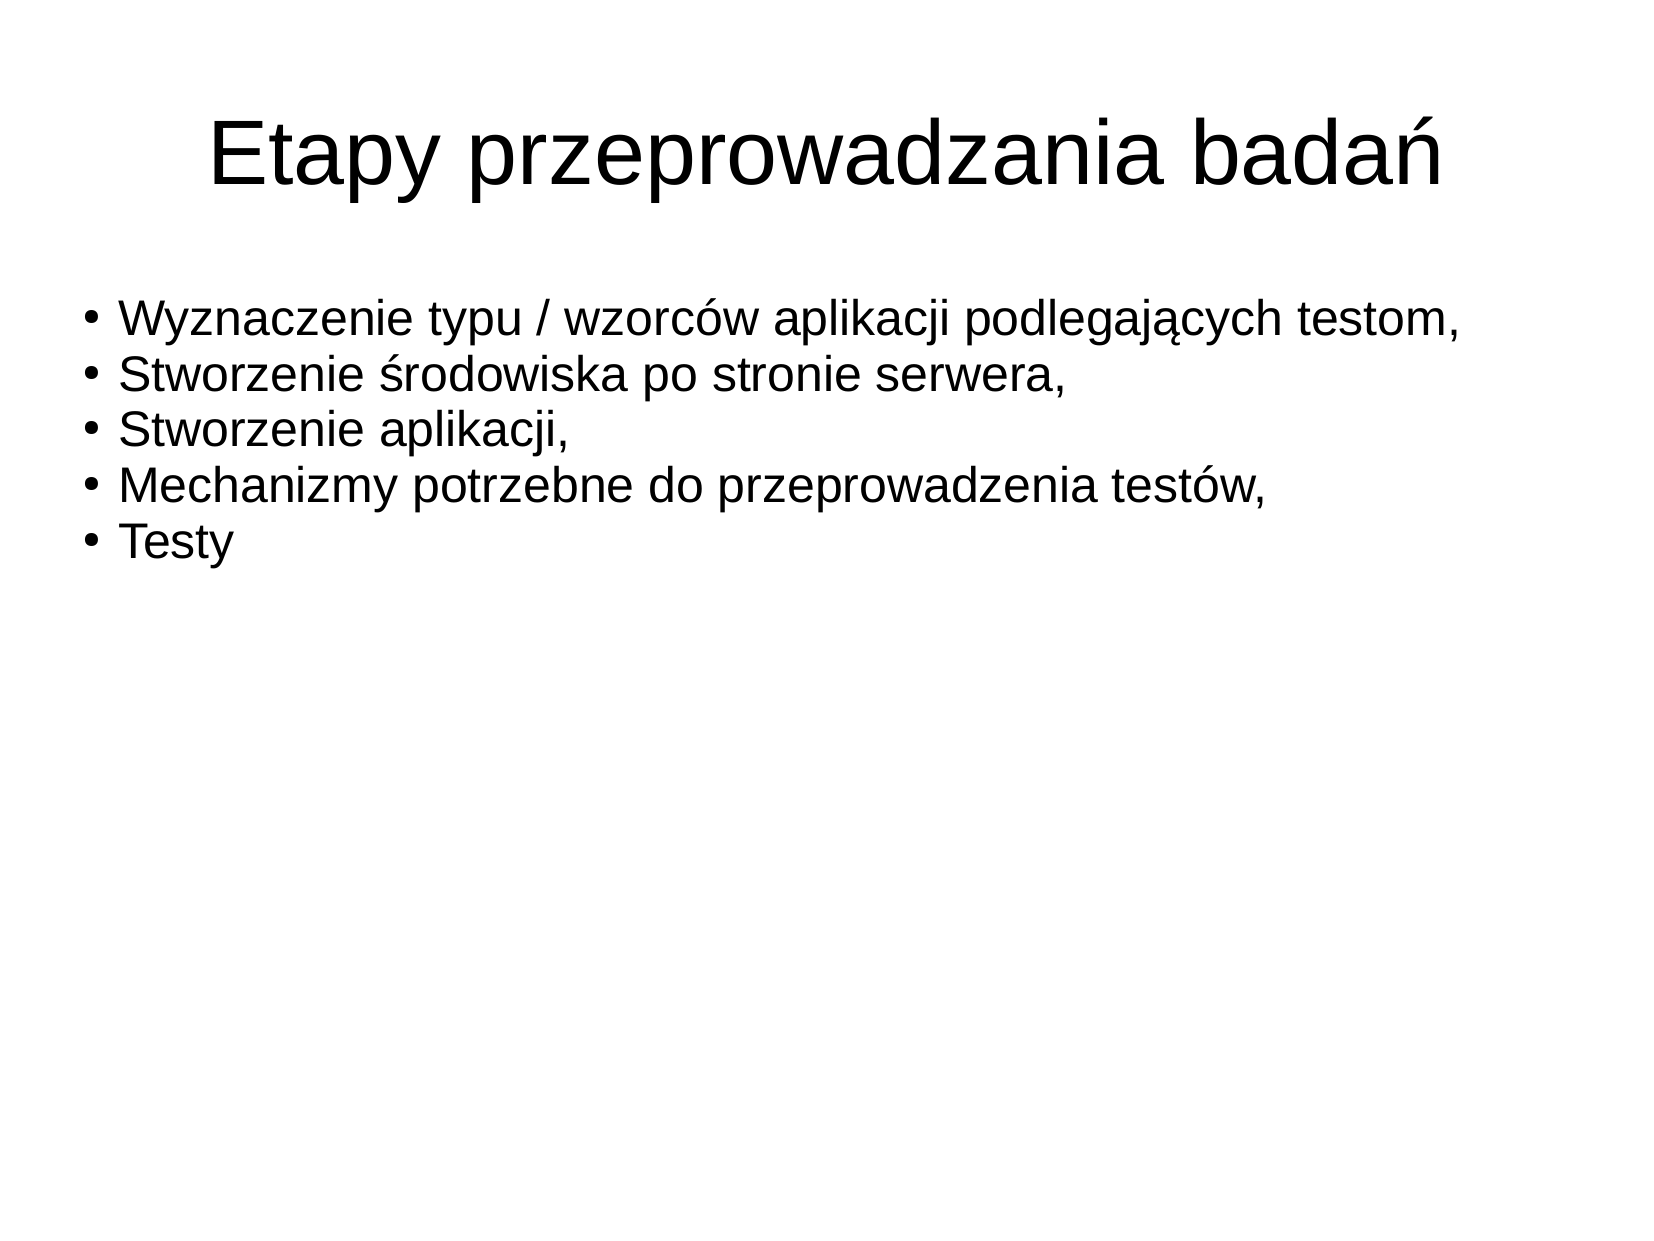

# Etapy przeprowadzania badań
Wyznaczenie typu / wzorców aplikacji podlegających testom,
Stworzenie środowiska po stronie serwera,
Stworzenie aplikacji,
Mechanizmy potrzebne do przeprowadzenia testów,
Testy